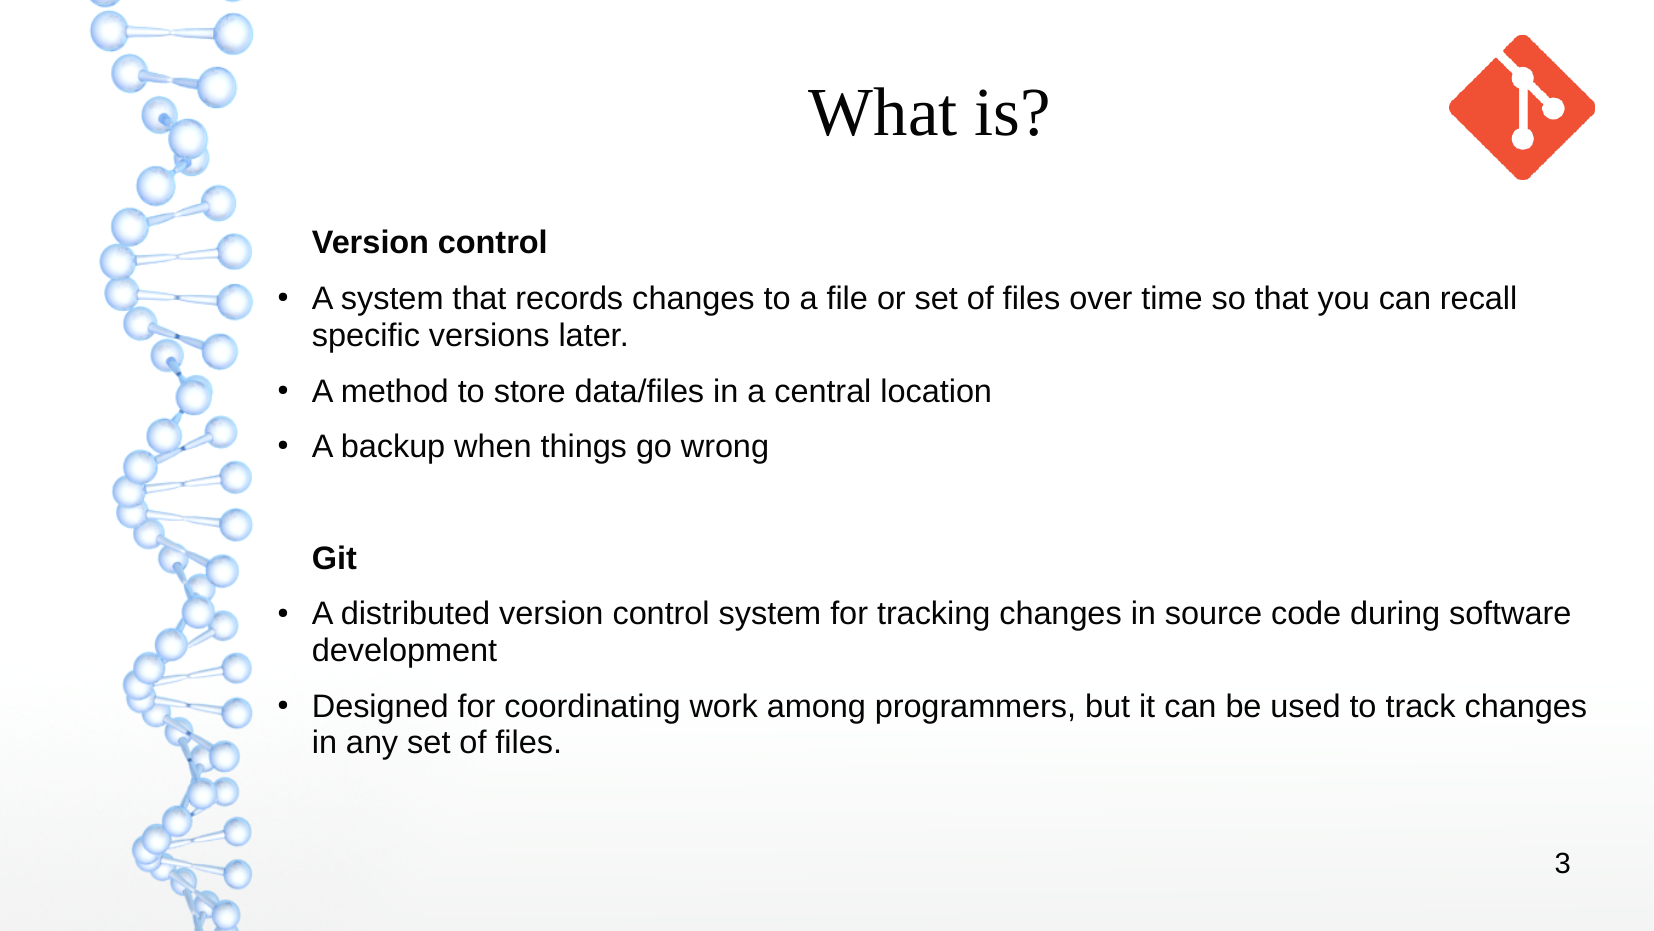

# What is?
Version control
A system that records changes to a file or set of files over time so that you can recall specific versions later.
A method to store data/files in a central location
A backup when things go wrong
Git
A distributed version control system for tracking changes in source code during software development
Designed for coordinating work among programmers, but it can be used to track changes in any set of files.
3